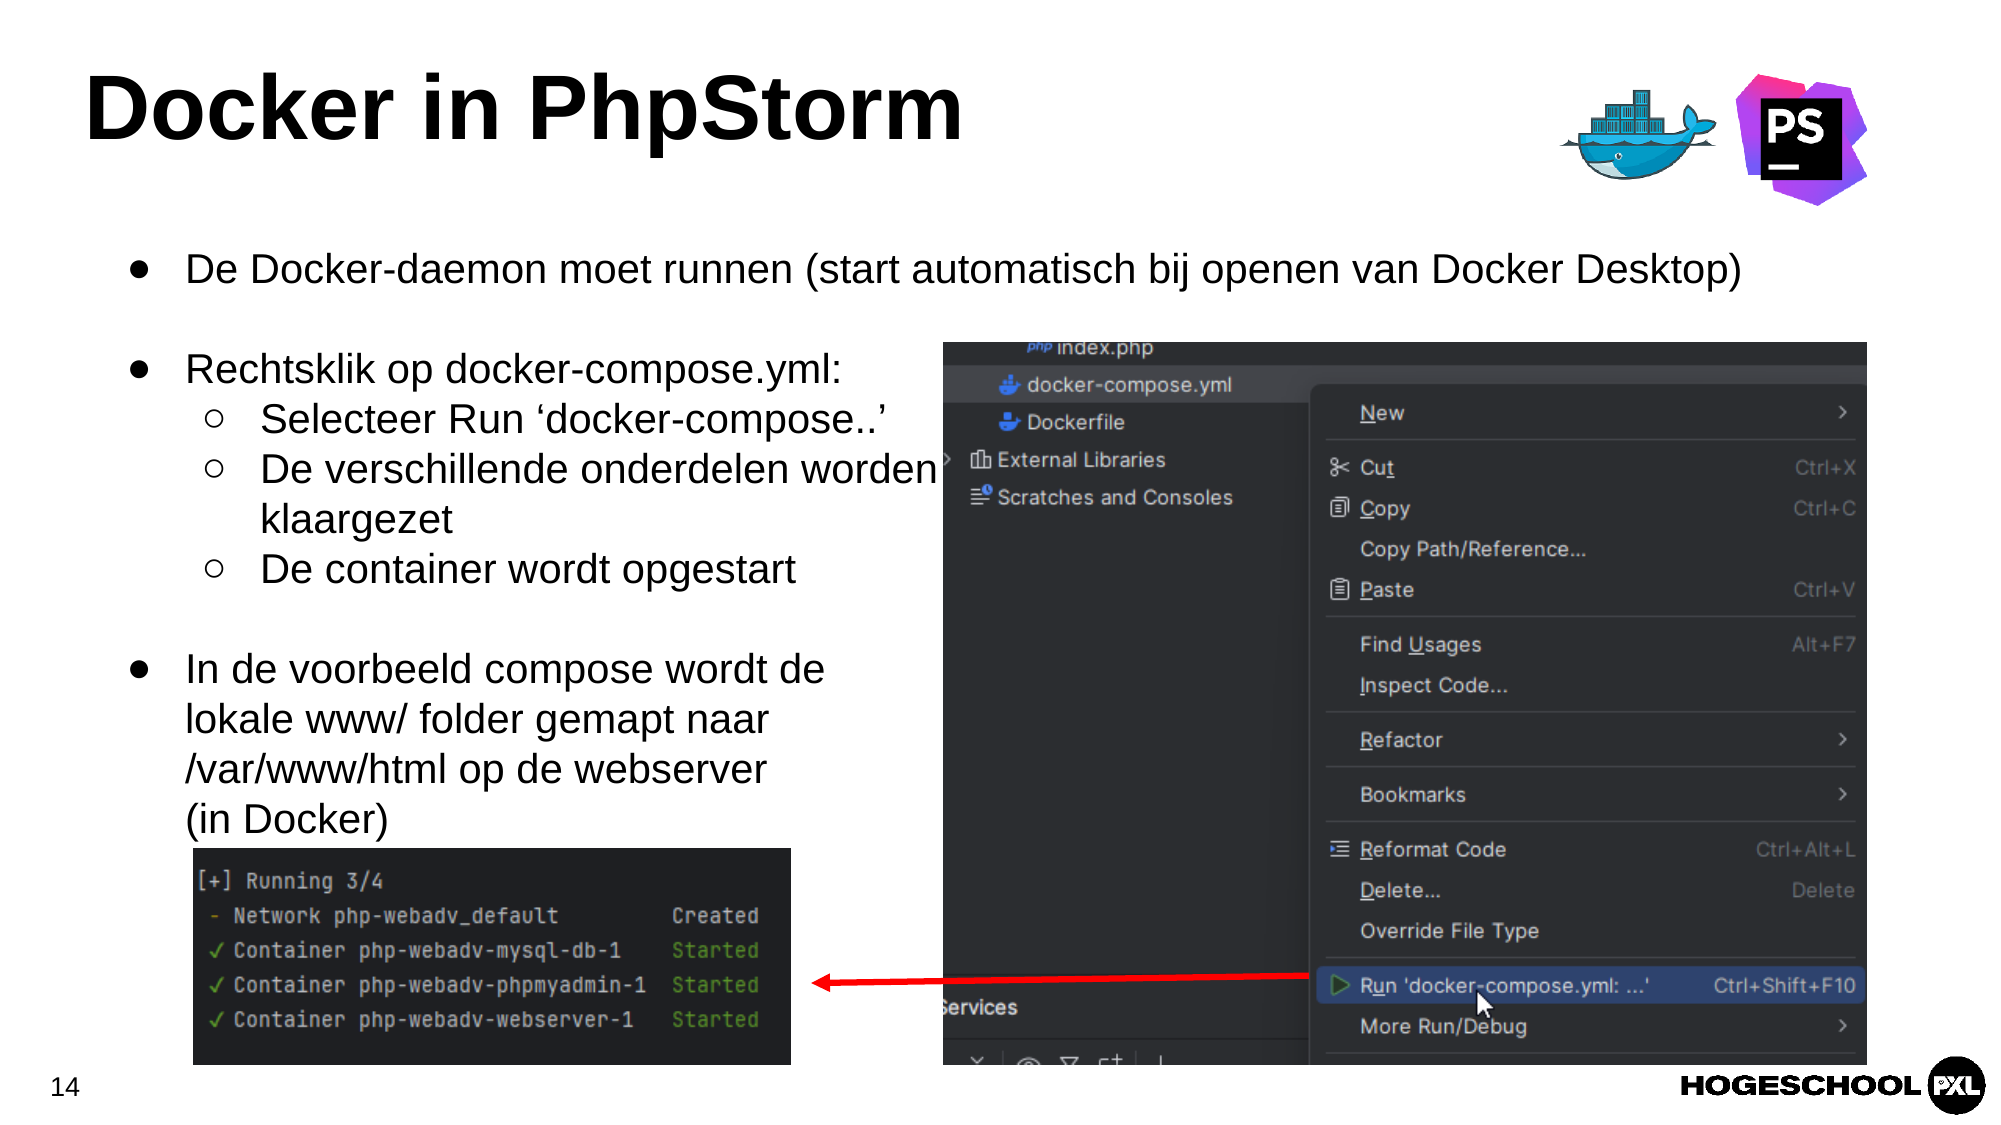

# Docker in PhpStorm
De Docker-daemon moet runnen (start automatisch bij openen van Docker Desktop)
Rechtsklik op docker-compose.yml:
Selecteer Run ‘docker-compose..’
De verschillende onderdelen worden
klaargezet
De container wordt opgestart
In de voorbeeld compose wordt de
lokale www/ folder gemapt naar
/var/www/html op de webserver
(in Docker)